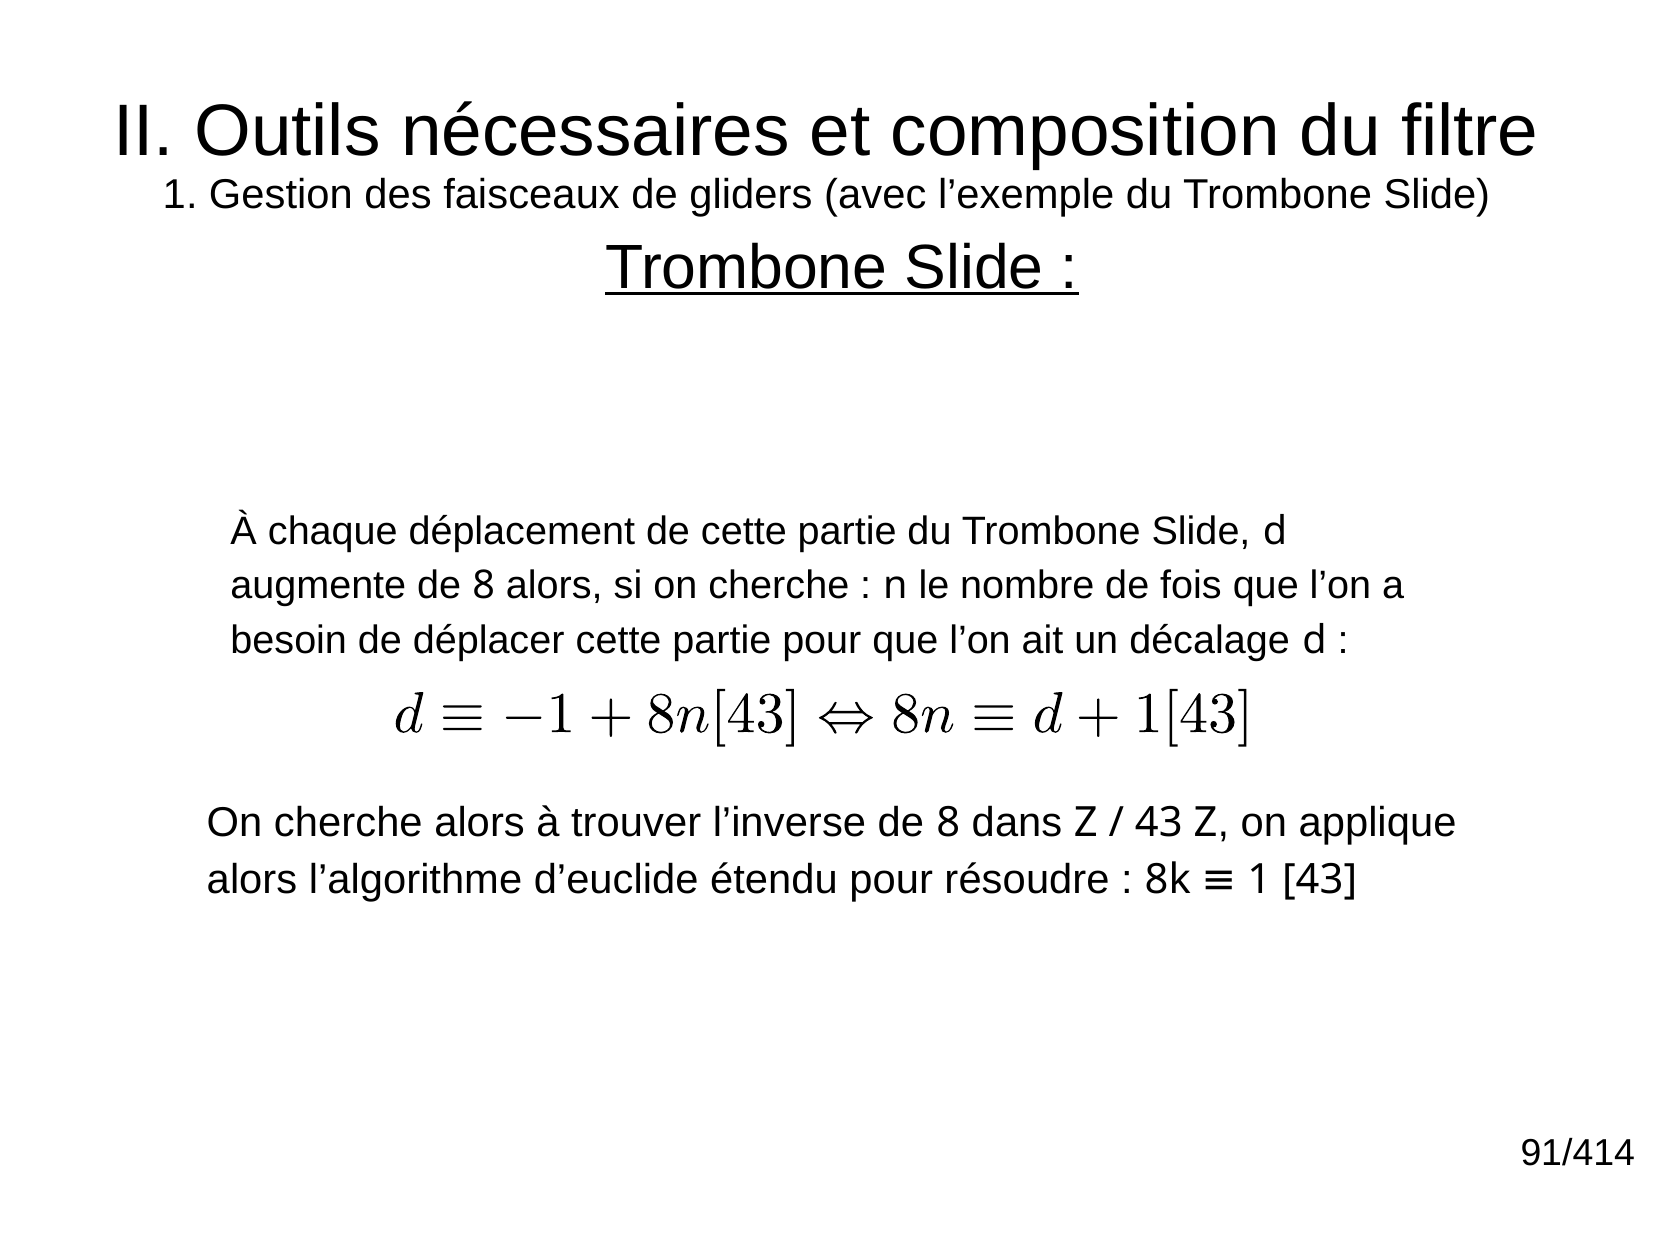

# II. Outils nécessaires et composition du filtre 1. Gestion des faisceaux de gliders (avec l’exemple du Trombone Slide)
Trombone Slide :
À chaque déplacement de cette partie du Trombone Slide, d augmente de 8 alors, si on cherche : n le nombre de fois que l’on a besoin de déplacer cette partie pour que l’on ait un décalage d :
On cherche alors à trouver l’inverse de 8 dans Z / 43 Z, on applique alors l’algorithme d’euclide étendu pour résoudre : 8k ≡ 1 [43]